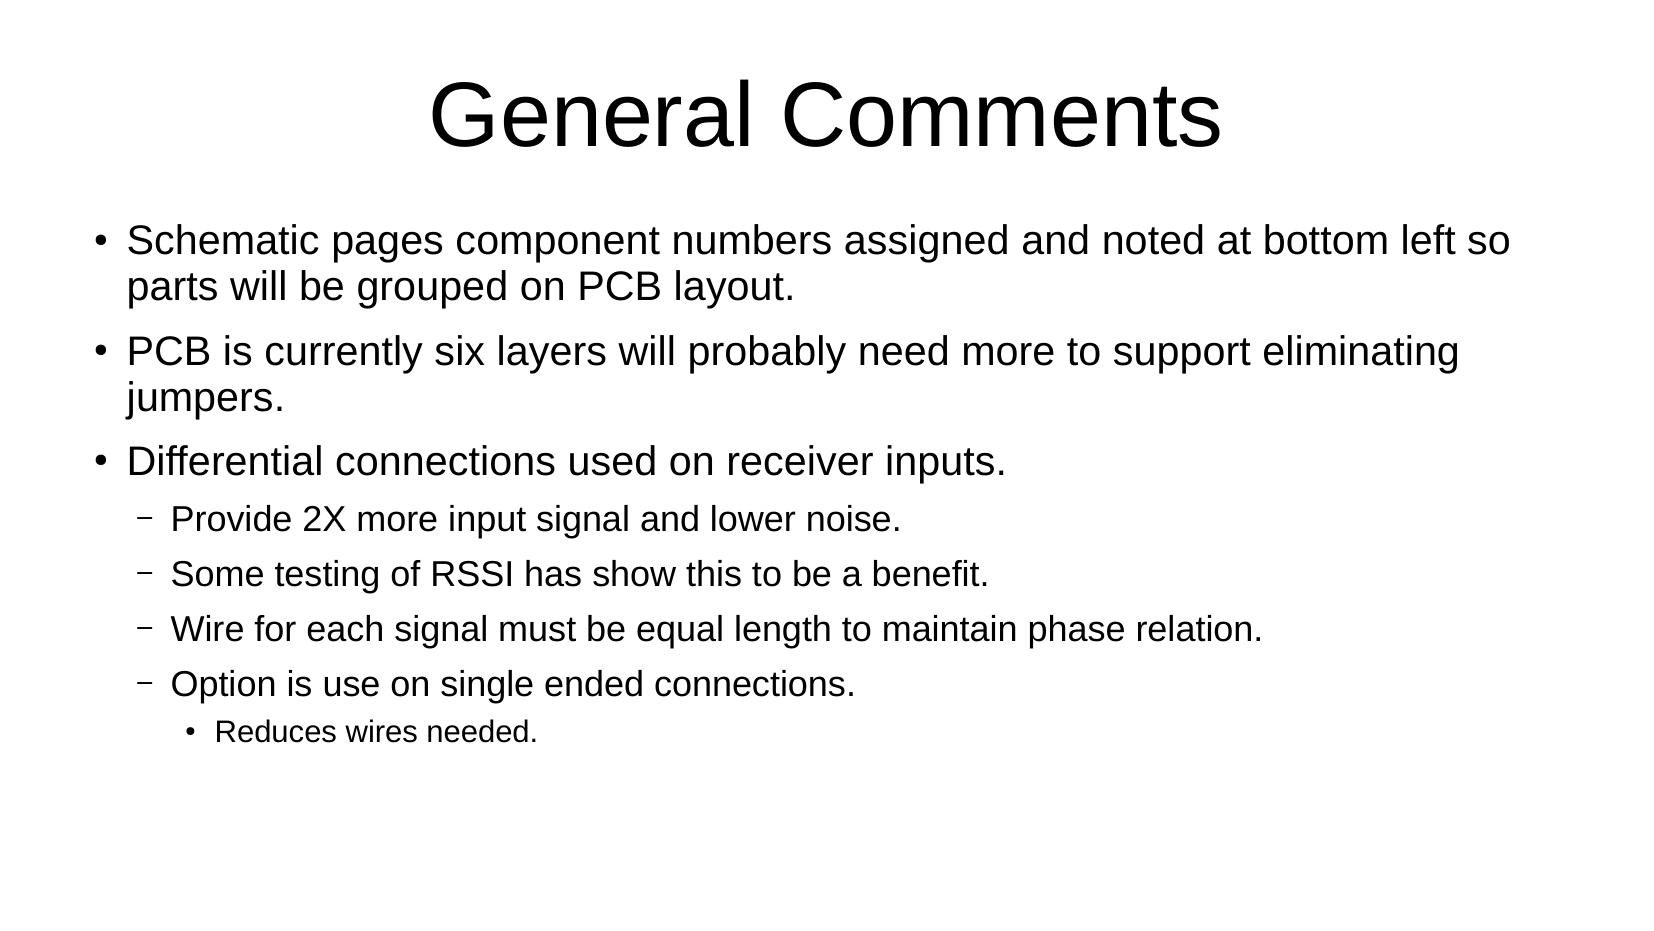

# General Comments
Schematic pages component numbers assigned and noted at bottom left so parts will be grouped on PCB layout.
PCB is currently six layers will probably need more to support eliminating jumpers.
Differential connections used on receiver inputs.
Provide 2X more input signal and lower noise.
Some testing of RSSI has show this to be a benefit.
Wire for each signal must be equal length to maintain phase relation.
Option is use on single ended connections.
Reduces wires needed.